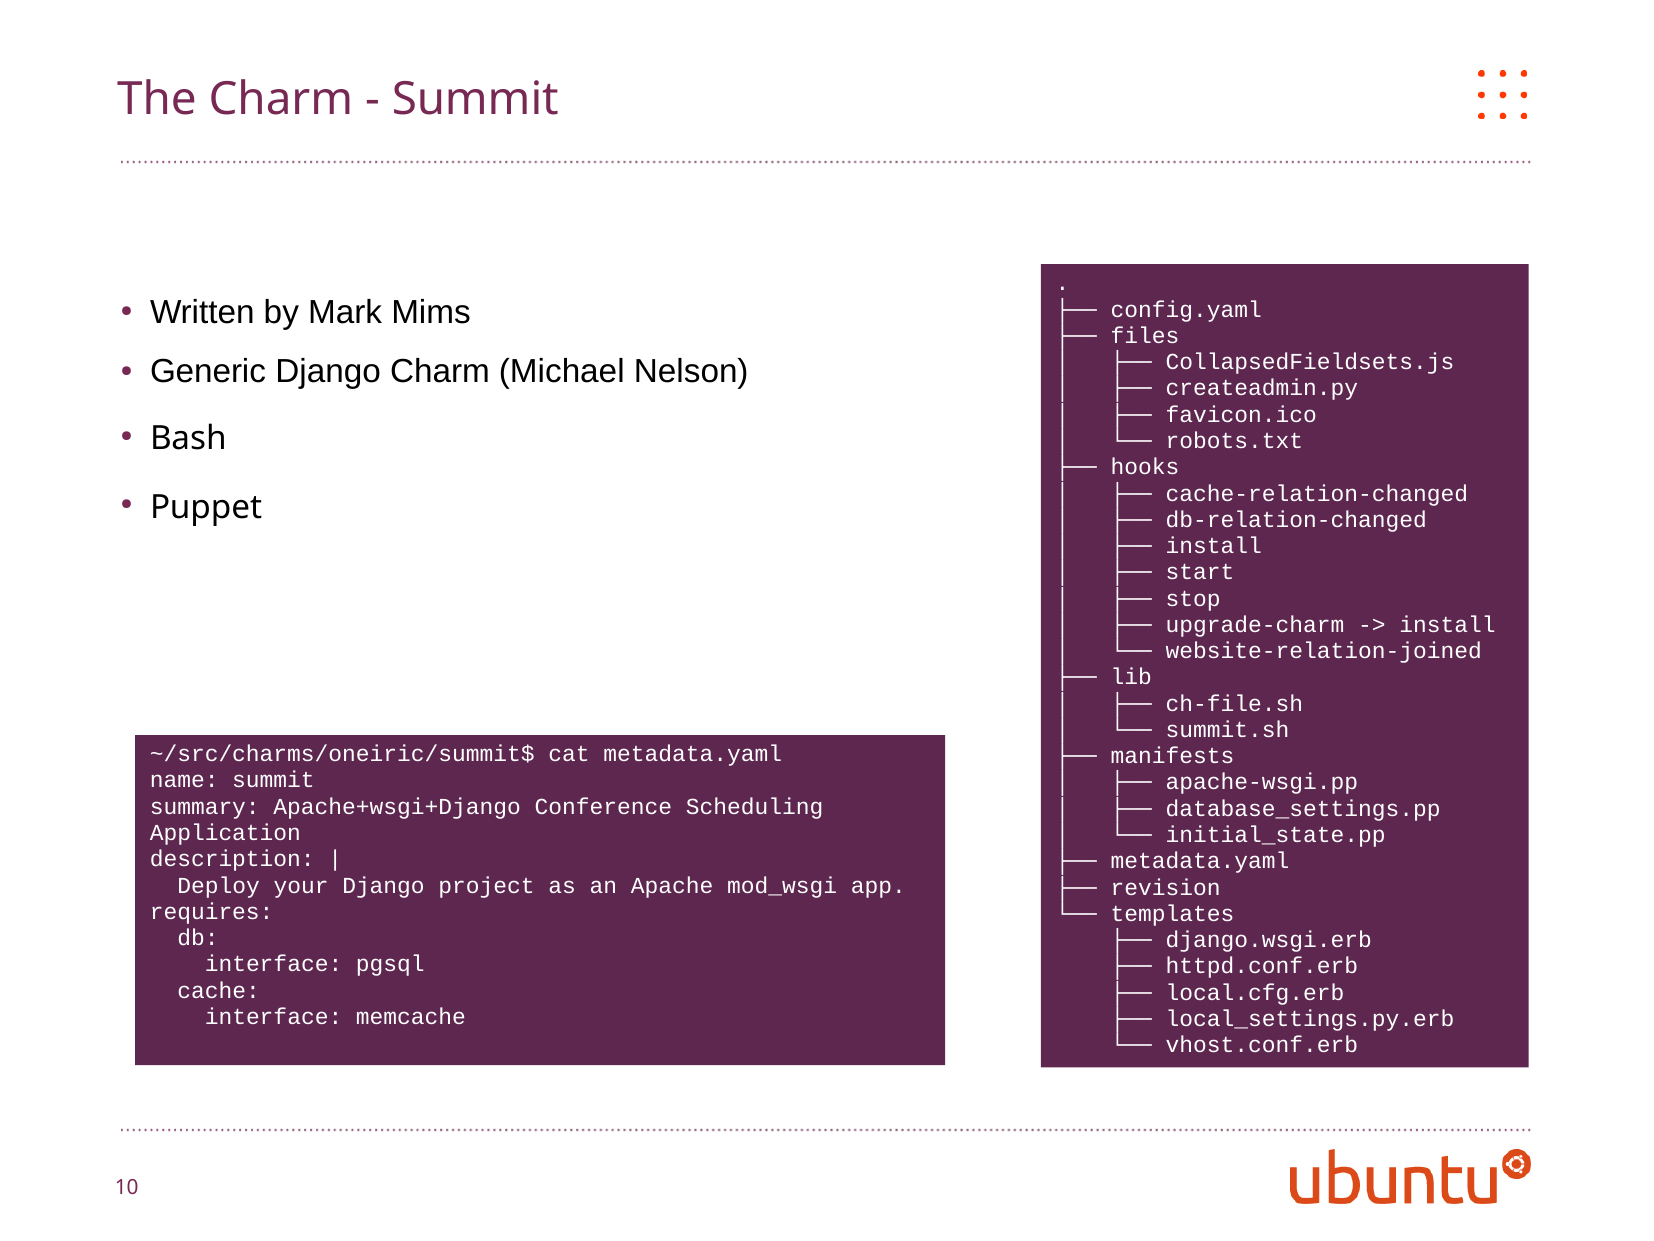

# The Charm - Summit
Written by Mark Mims
Generic Django Charm (Michael Nelson)
Bash
Puppet
.
├── config.yaml
├── files
│   ├── CollapsedFieldsets.js
│   ├── createadmin.py
│   ├── favicon.ico
│   └── robots.txt
├── hooks
│   ├── cache-relation-changed
│   ├── db-relation-changed
│   ├── install
│   ├── start
│   ├── stop
│   ├── upgrade-charm -> install
│   └── website-relation-joined
├── lib
│   ├── ch-file.sh
│   └── summit.sh
├── manifests
│   ├── apache-wsgi.pp
│   ├── database_settings.pp
│   └── initial_state.pp
├── metadata.yaml
├── revision
└── templates
 ├── django.wsgi.erb
 ├── httpd.conf.erb
 ├── local.cfg.erb
 ├── local_settings.py.erb
 └── vhost.conf.erb
~/src/charms/oneiric/summit$ cat metadata.yaml
name: summit
summary: Apache+wsgi+Django Conference Scheduling Application
description: |
 Deploy your Django project as an Apache mod_wsgi app.
requires:
 db:
 interface: pgsql
 cache:
 interface: memcache